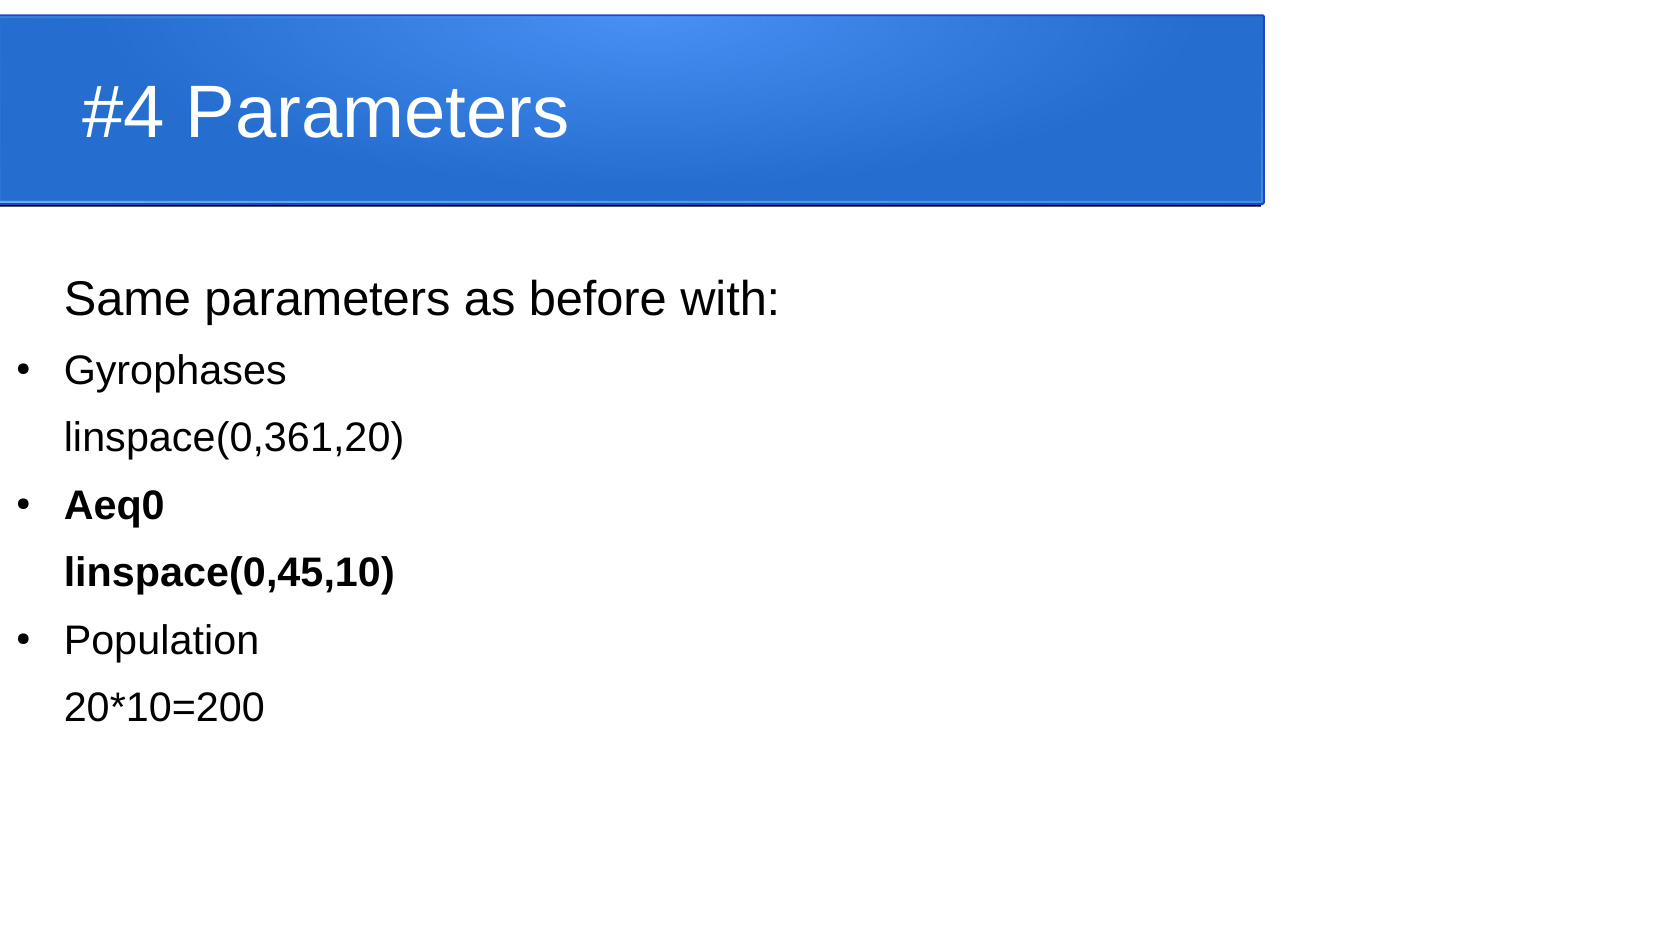

# #4 Parameters
Same parameters as before with:
Gyrophases
linspace(0,361,20)
Aeq0
linspace(0,45,10)
Population
20*10=200